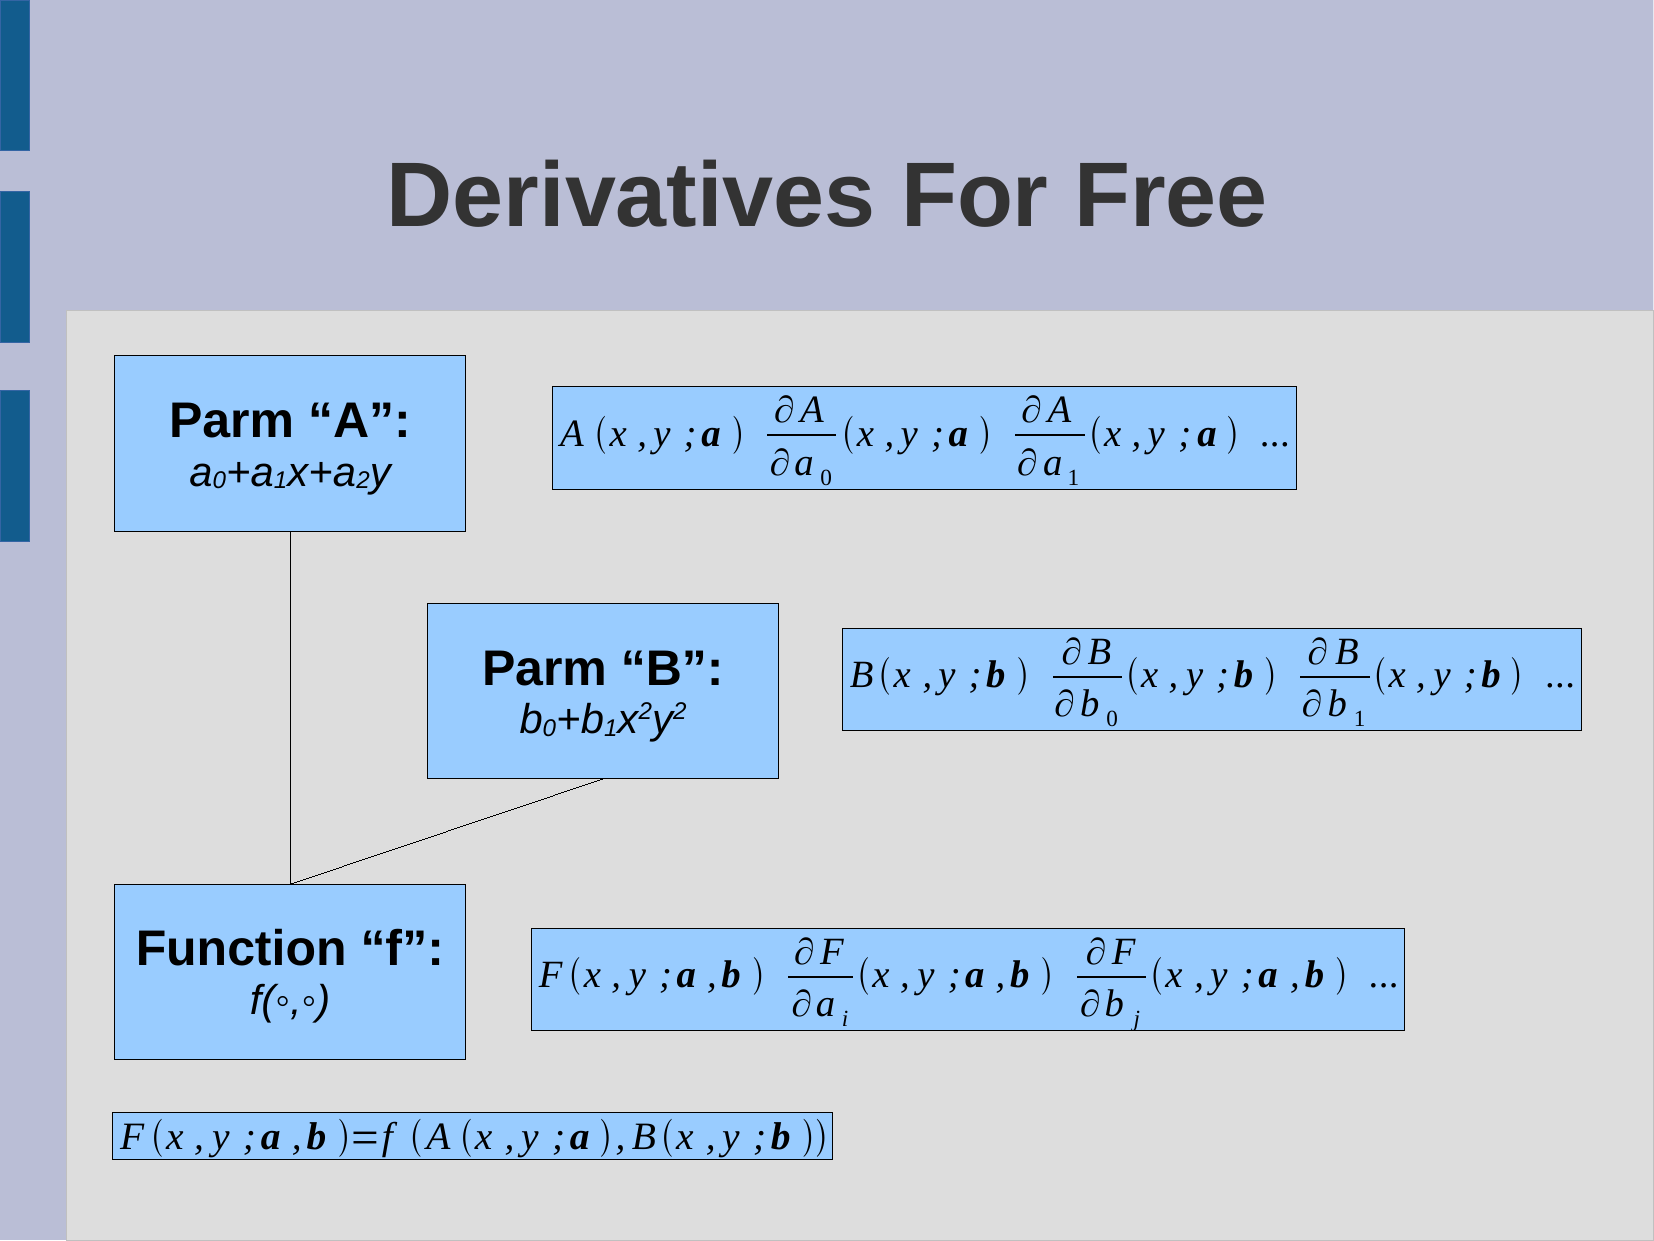

# Derivatives For Free
Parm “A”:
a0+a1x+a2y
Parm “B”:
b0+b1x2y2
Function “f”:
f(◦,◦)